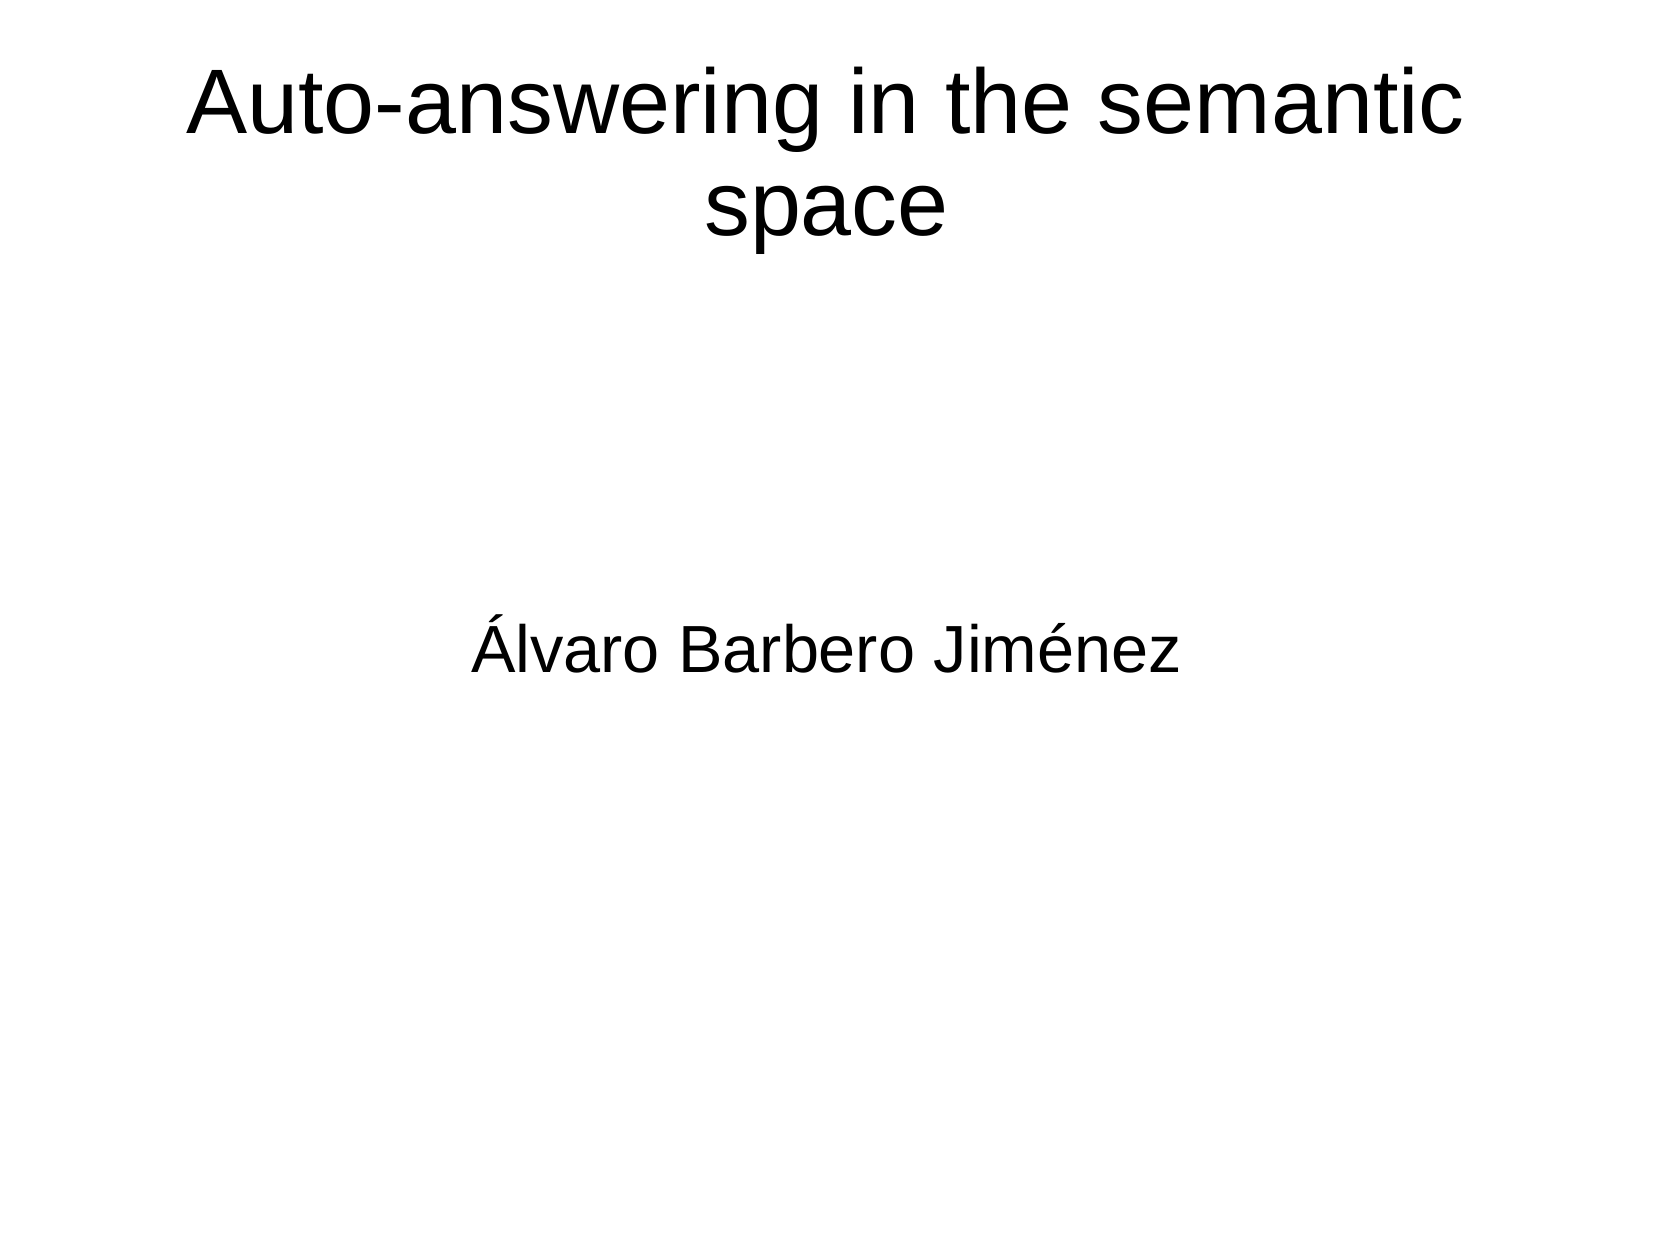

# Auto-answering in the semantic space
Álvaro Barbero Jiménez